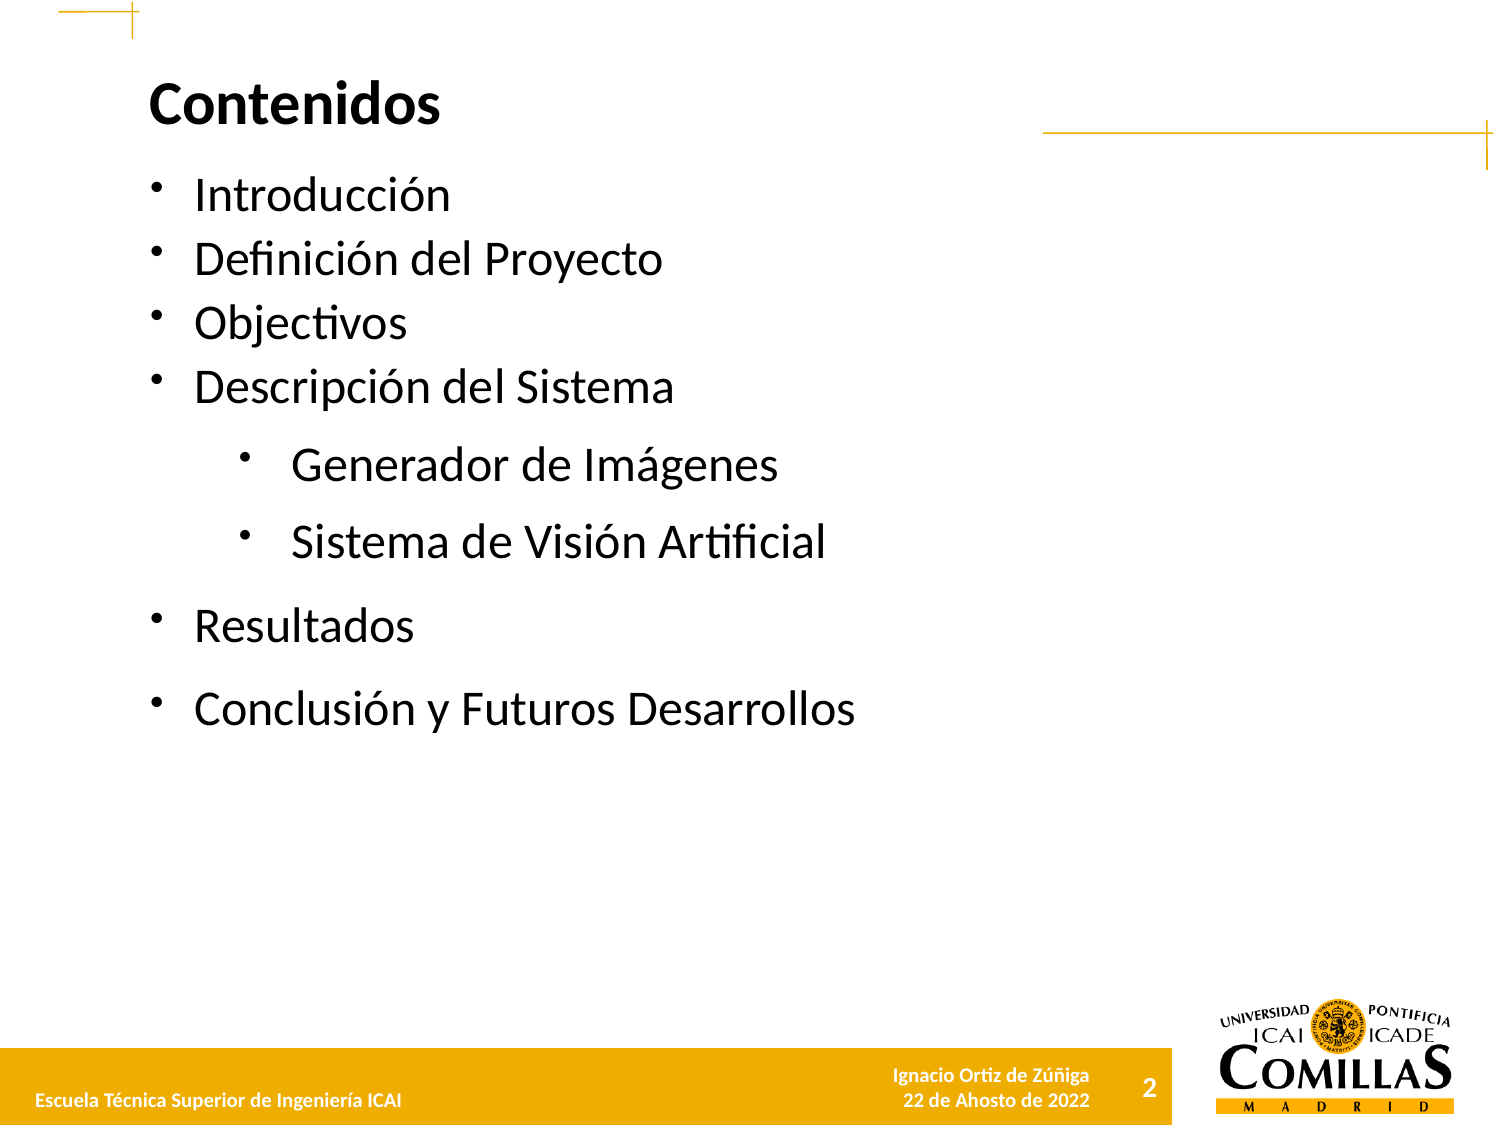

Contenidos
# Introducción
Definición del Proyecto
Objectivos
Descripción del Sistema
Generador de Imágenes
Sistema de Visión Artificial
Resultados
Conclusión y Futuros Desarrollos